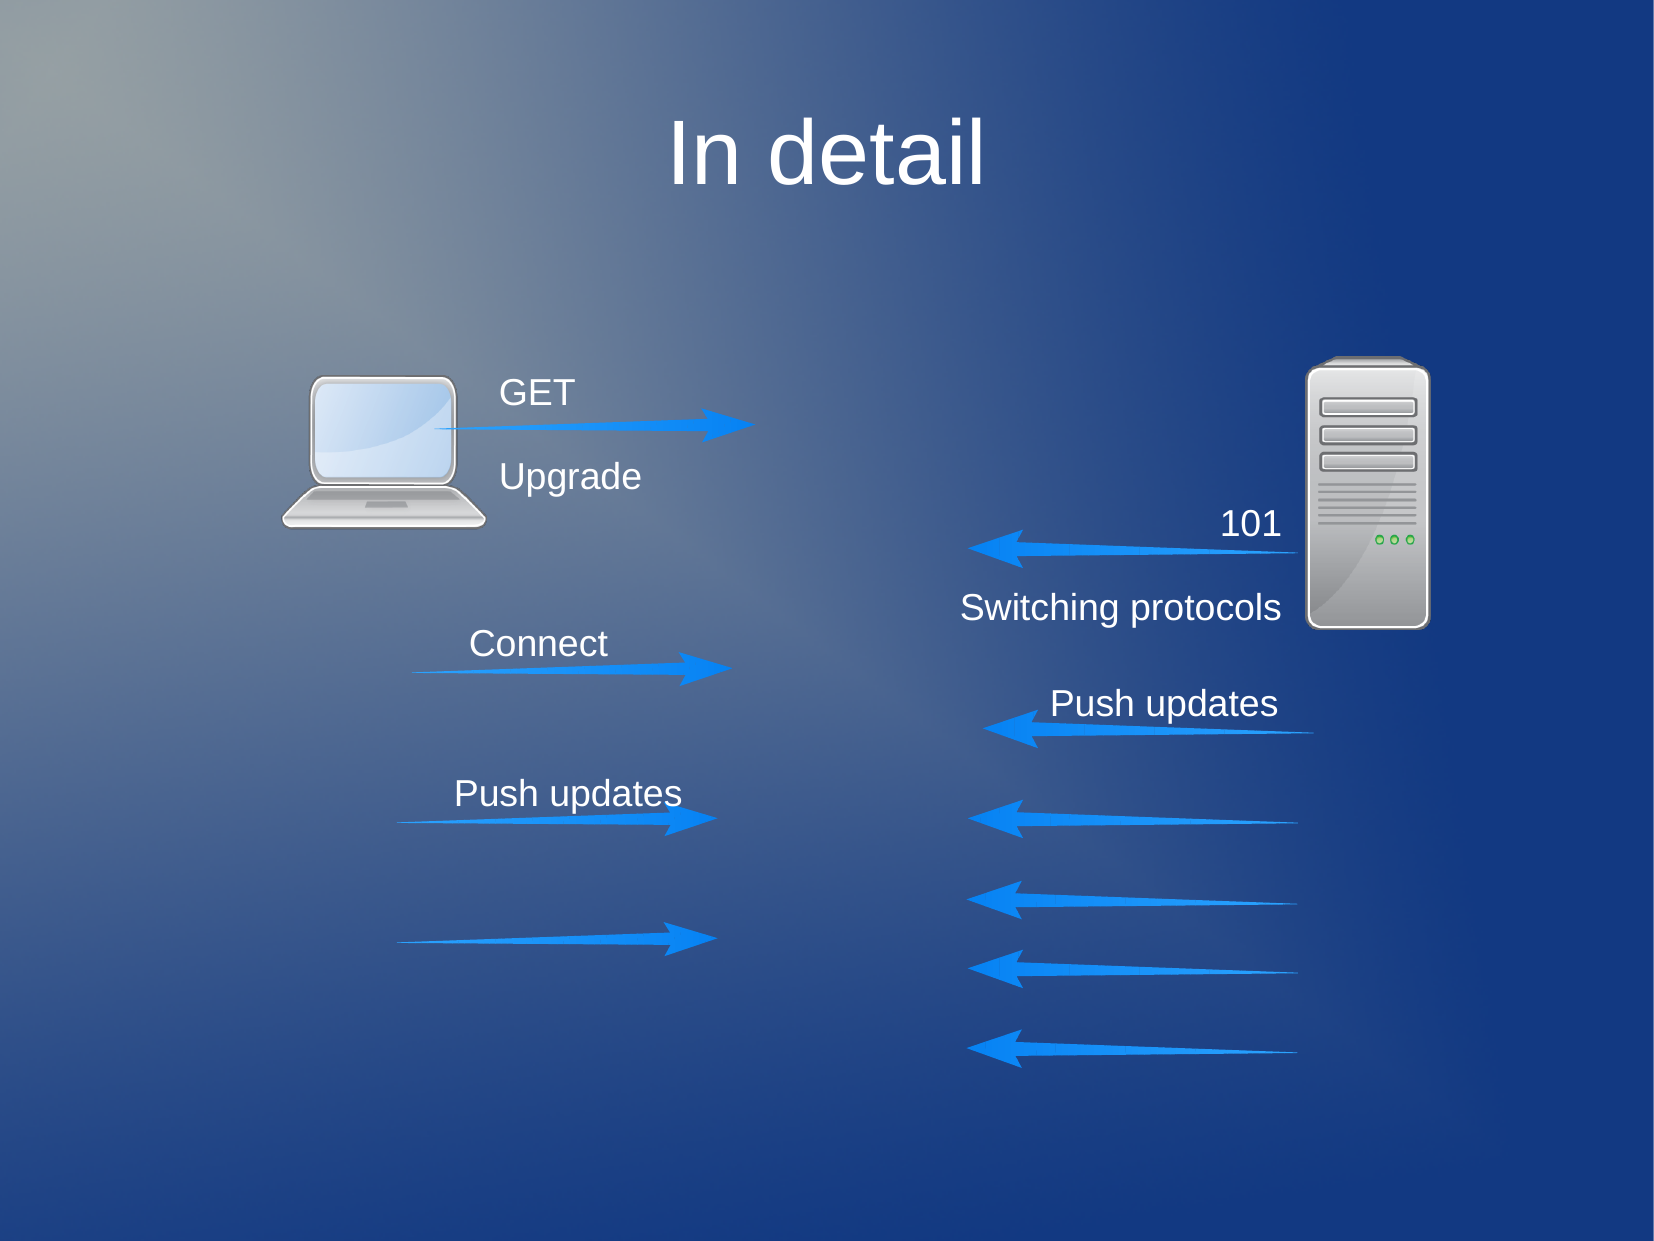

# In detail
GET
Upgrade
101
Switching protocols
Connect
Push updates
Push updates